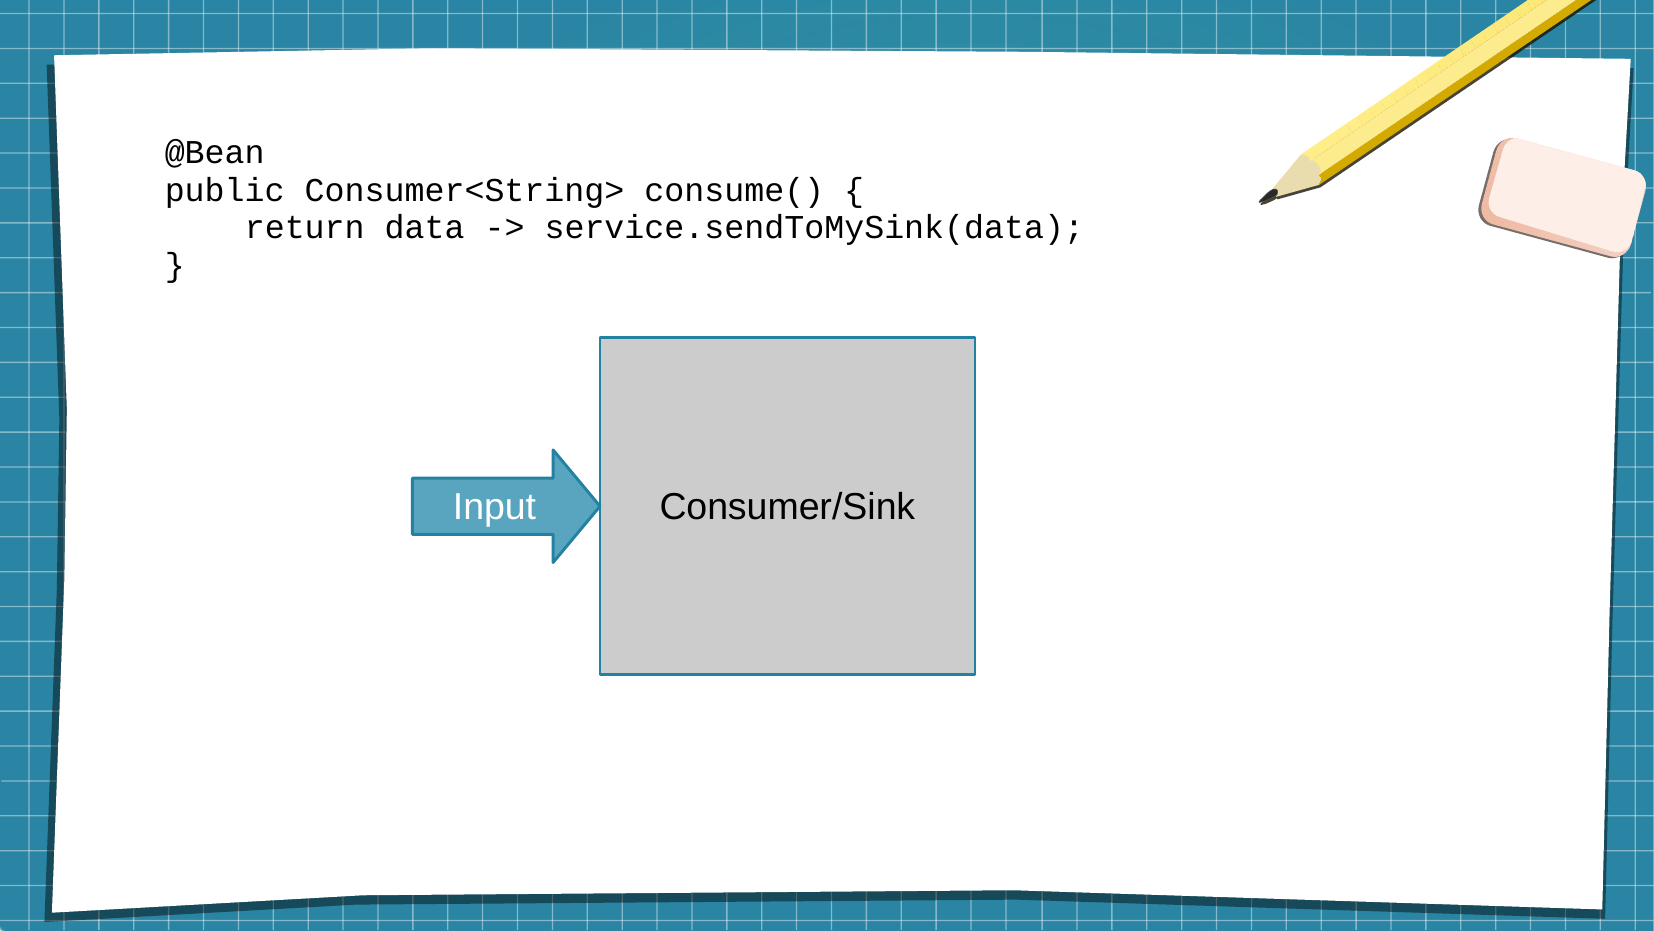

@Bean
public Consumer<String> consume() {
 return data -> service.sendToMySink(data);
}
Consumer/Sink
Input